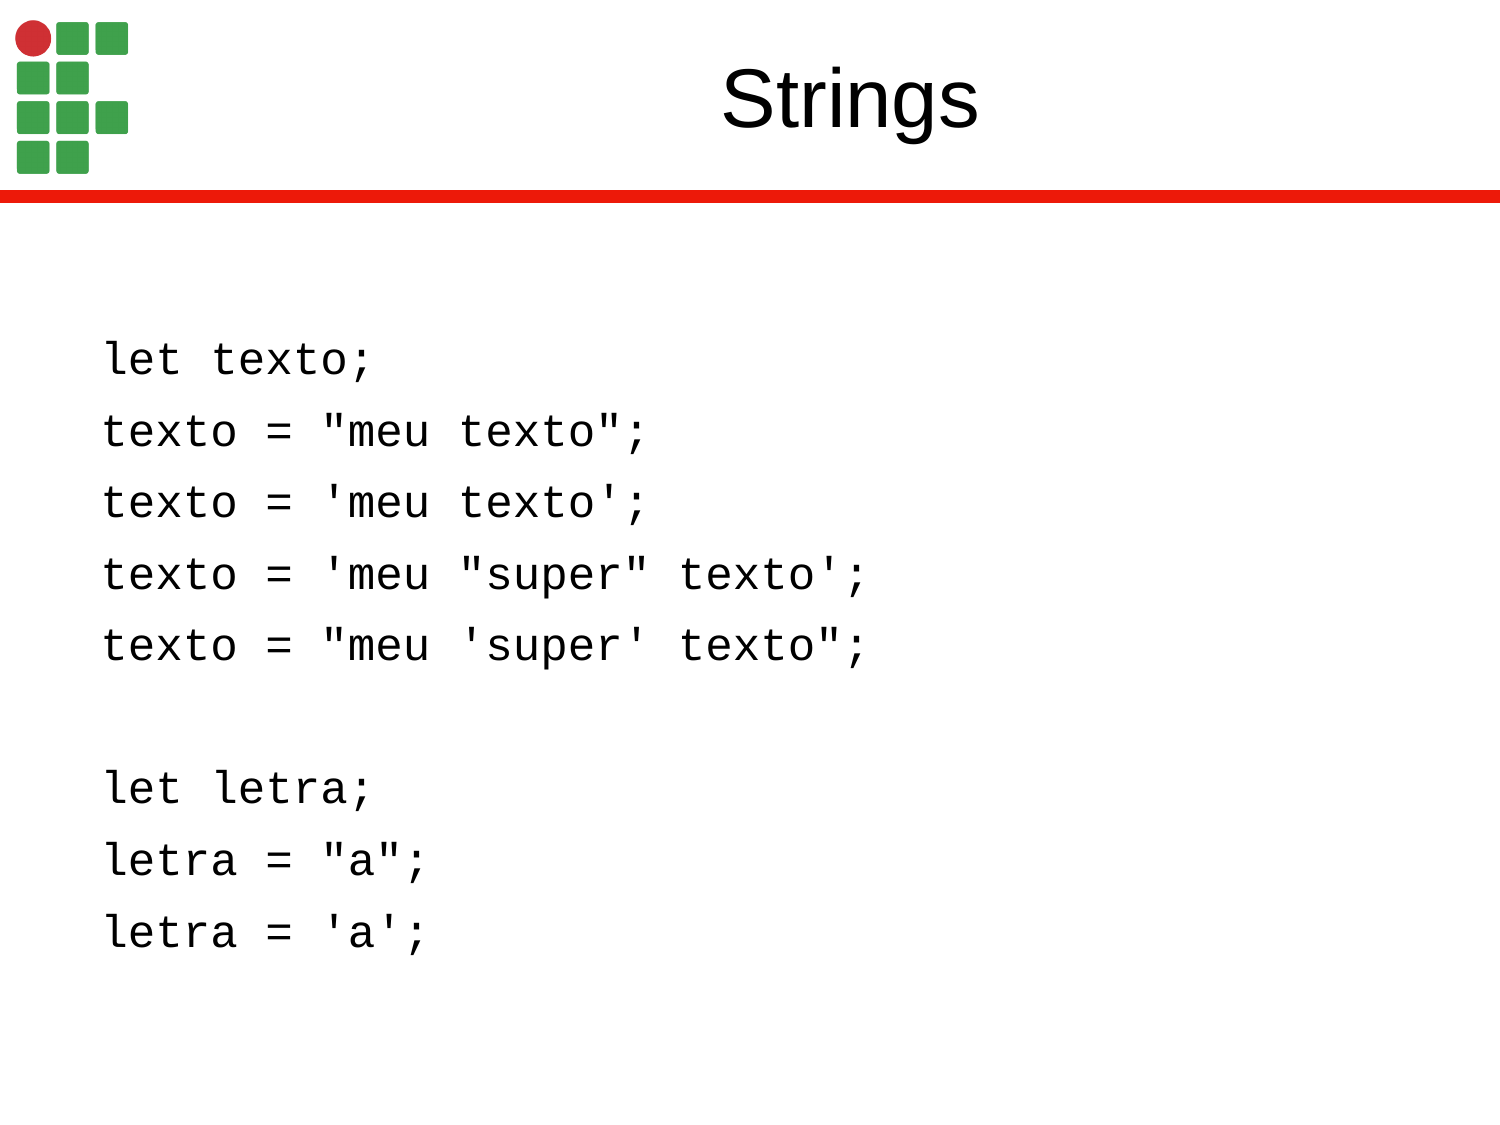

# Strings
let texto;
texto = "meu texto";
texto = 'meu texto';
texto = 'meu "super" texto';
texto = "meu 'super' texto";
let letra;
letra = "a";
letra = 'a';